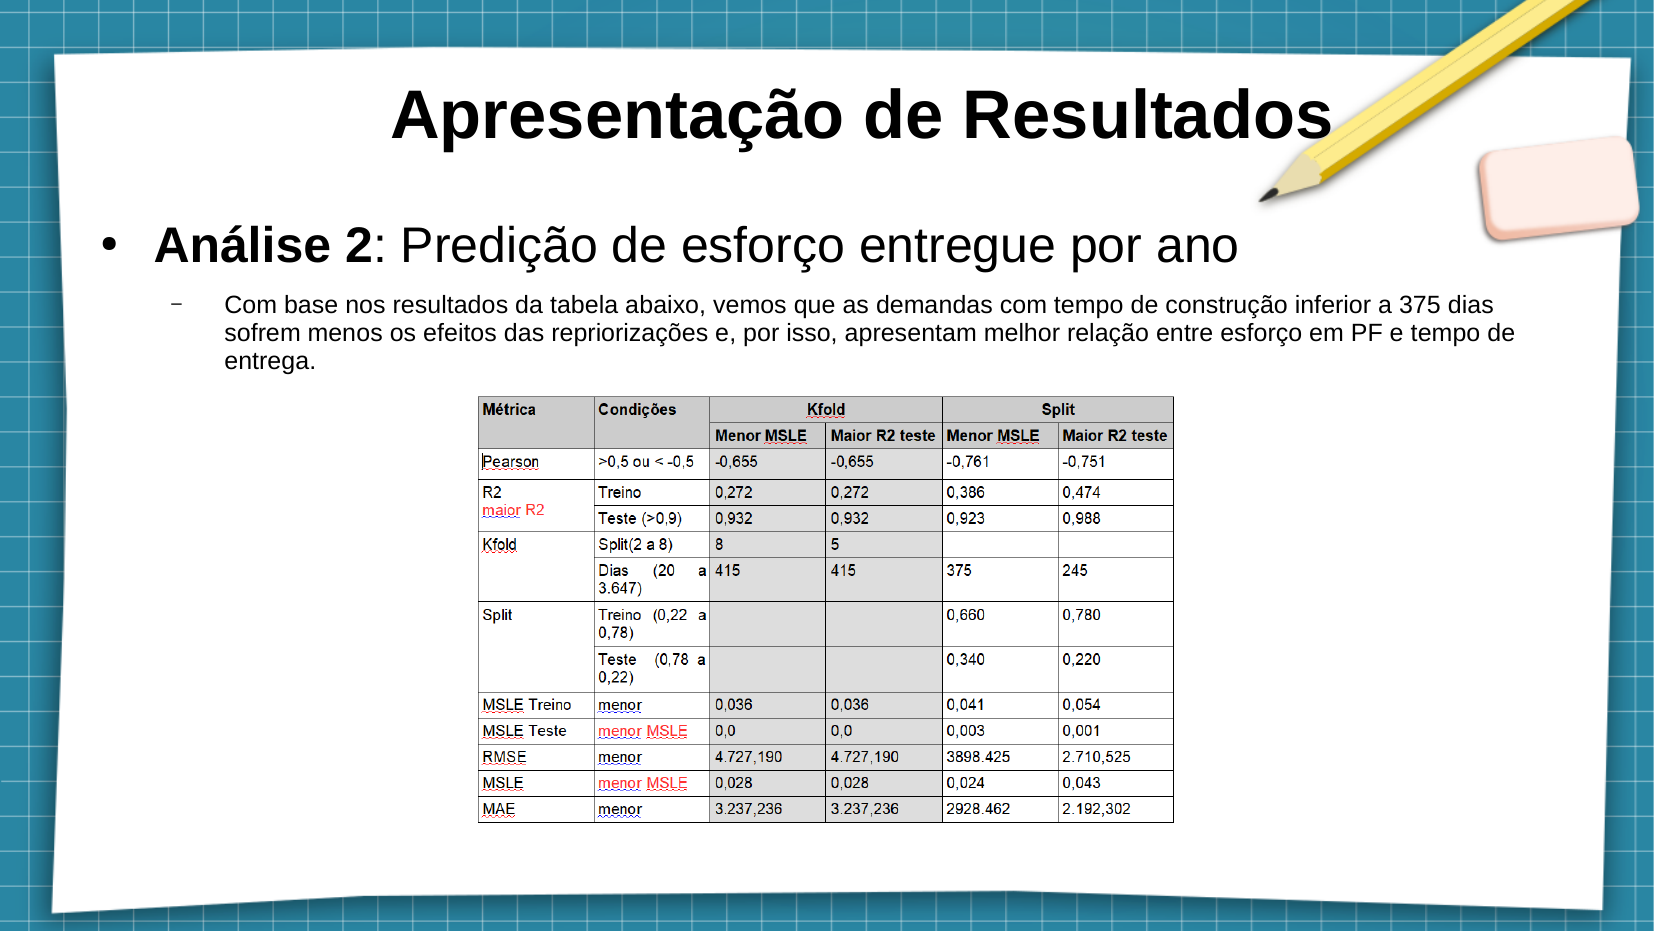

# Apresentação de Resultados
Análise 2: Predição de esforço entregue por ano
Com base nos resultados da tabela abaixo, vemos que as demandas com tempo de construção inferior a 375 dias sofrem menos os efeitos das repriorizações e, por isso, apresentam melhor relação entre esforço em PF e tempo de entrega.